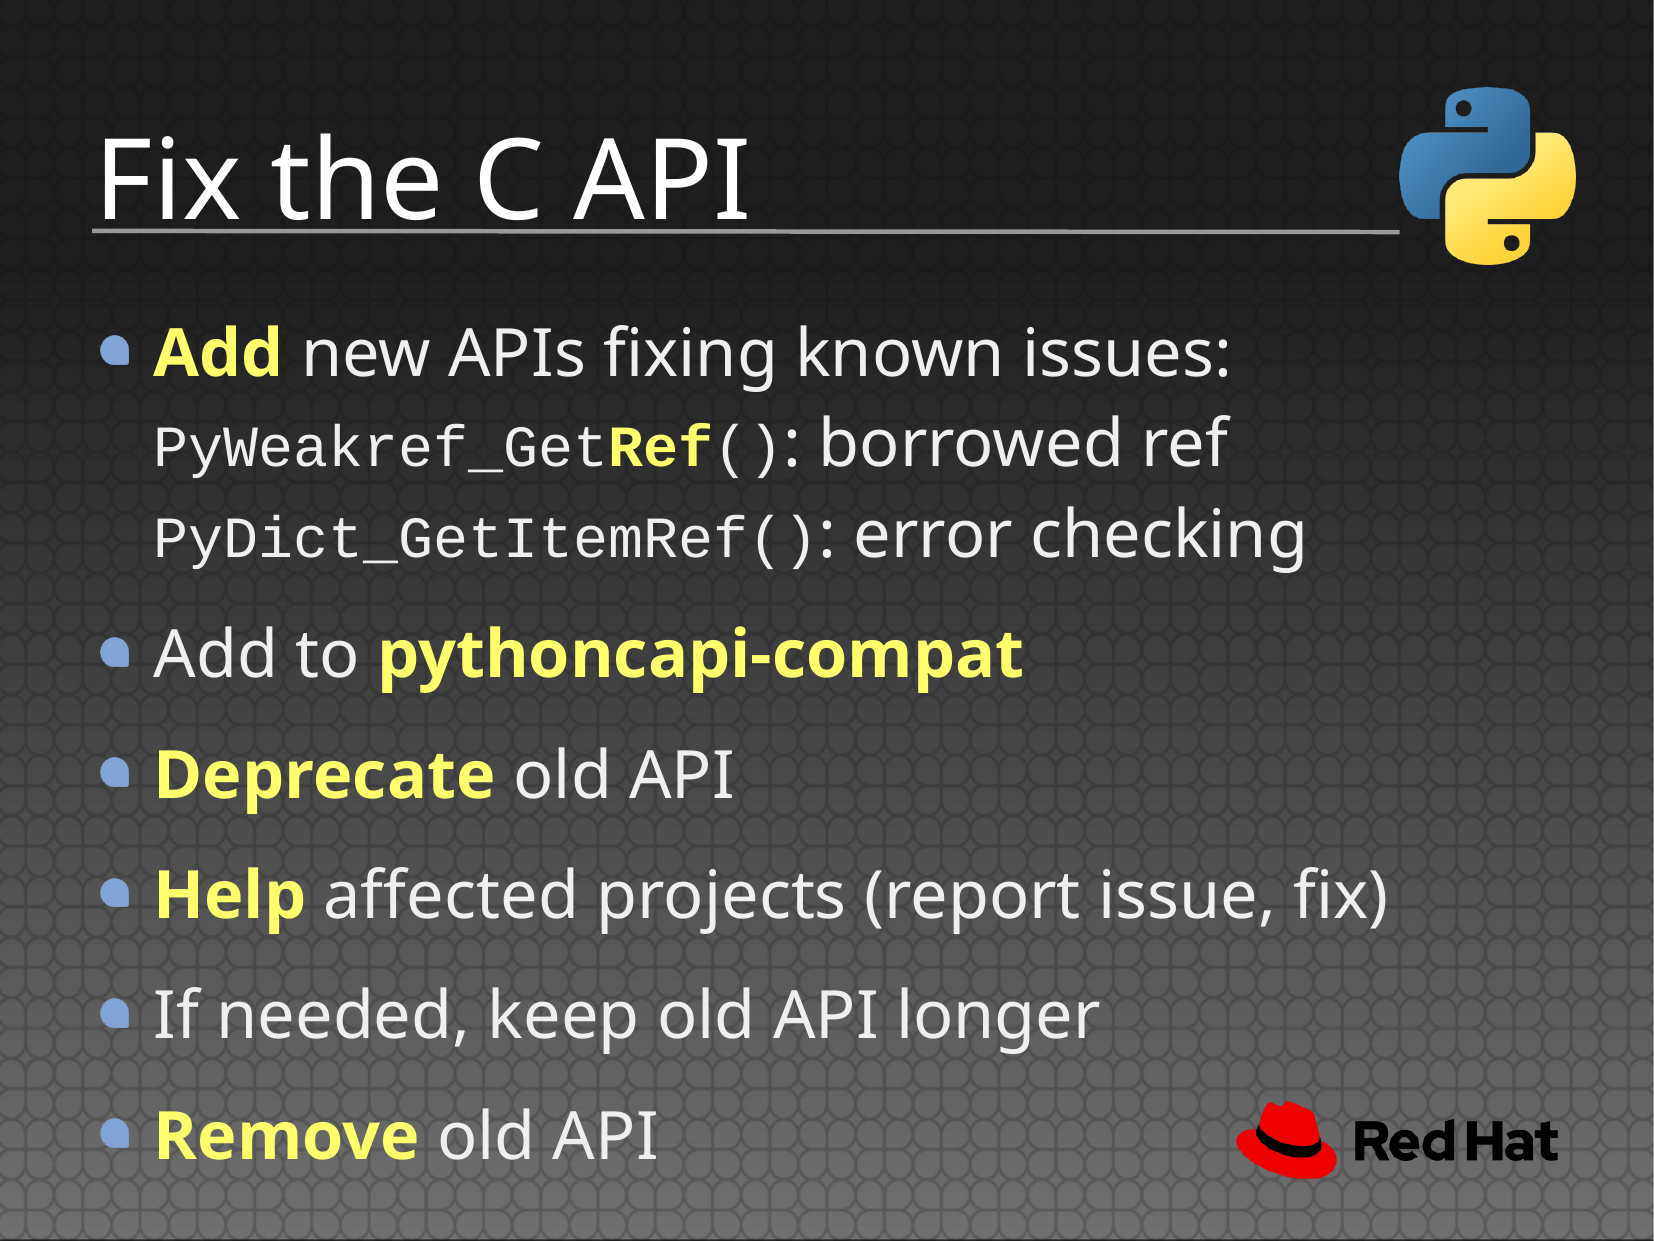

Fix the C API
# Add new APIs fixing known issues: PyWeakref_GetRef(): borrowed ref PyDict_GetItemRef(): error checking
Add to pythoncapi-compat
Deprecate old API
Help affected projects (report issue, fix)
If needed, keep old API longer
Remove old API